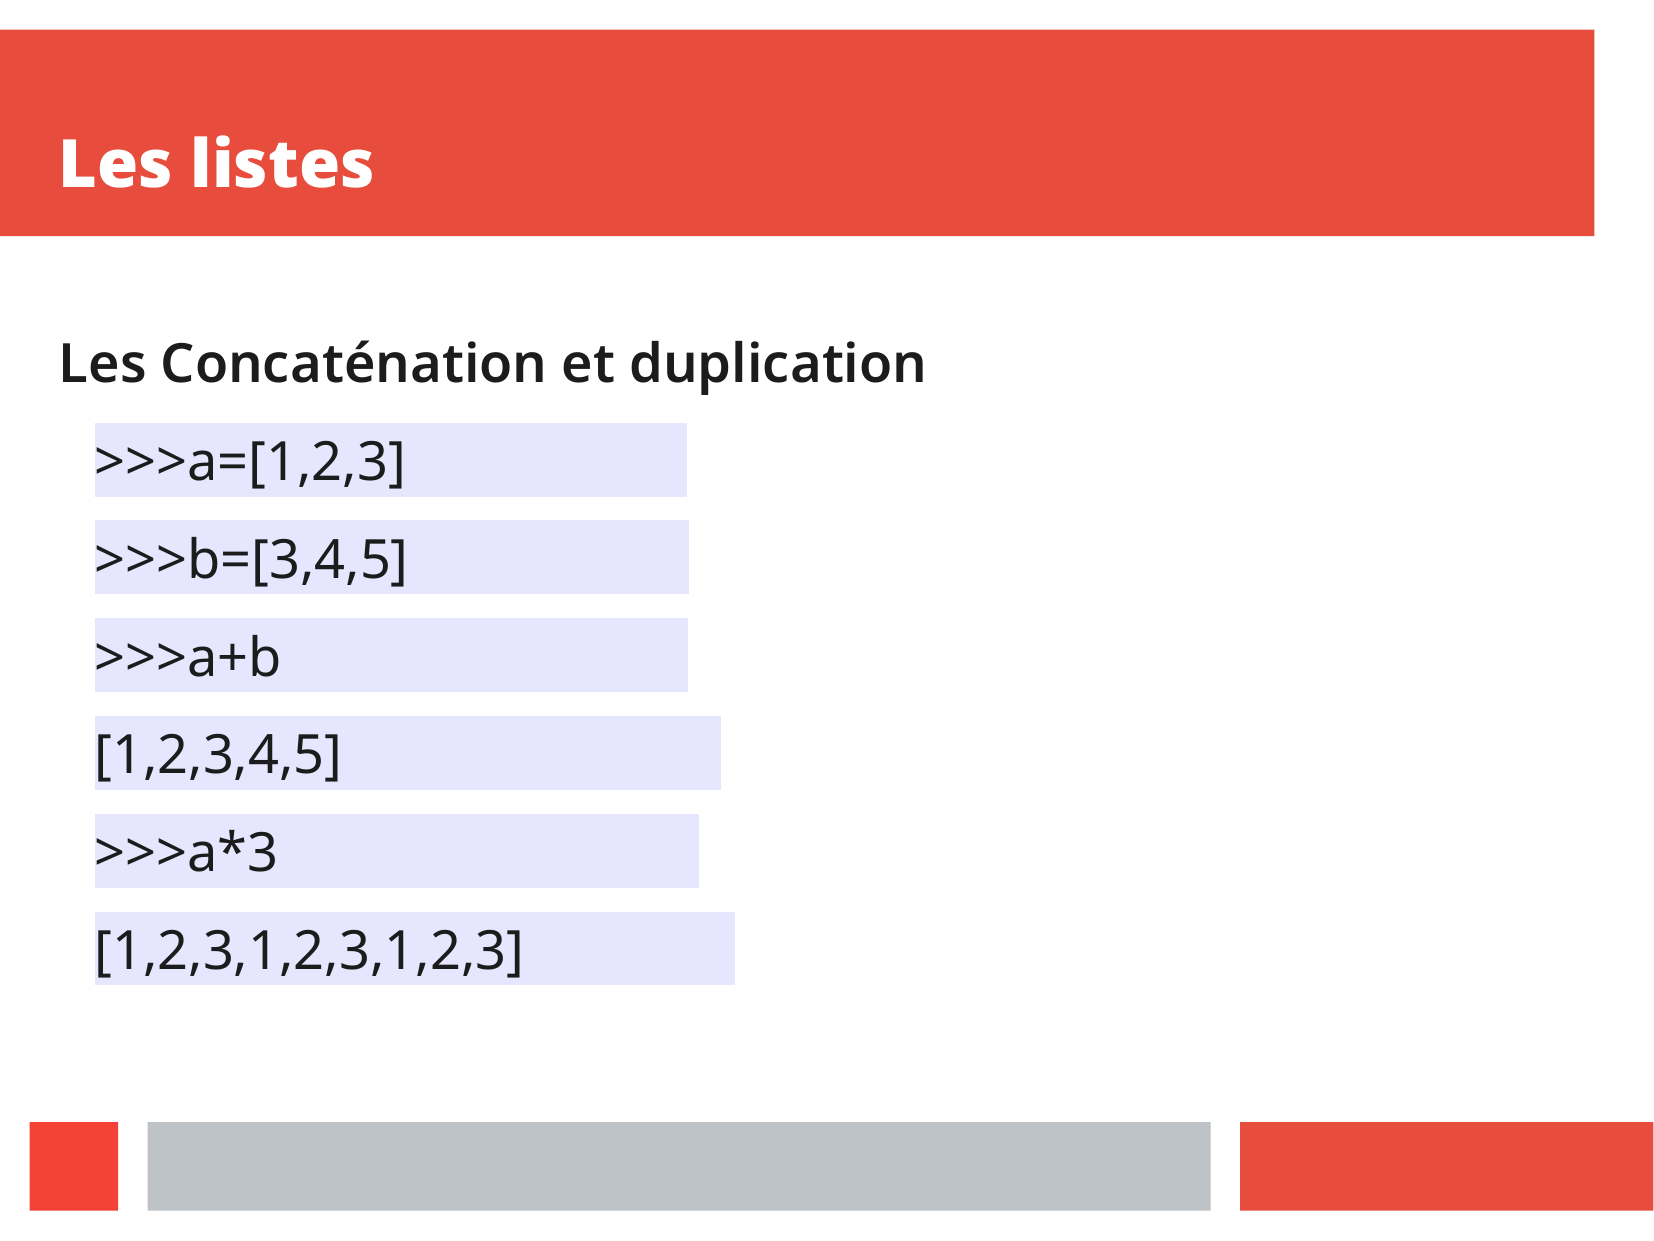

# Les listes
Les Concaténation et duplication
>>>a=[1,2,3]
>>>b=[3,4,5]
>>>a+b
[1,2,3,4,5]
>>>a*3
[1,2,3,1,2,3,1,2,3]